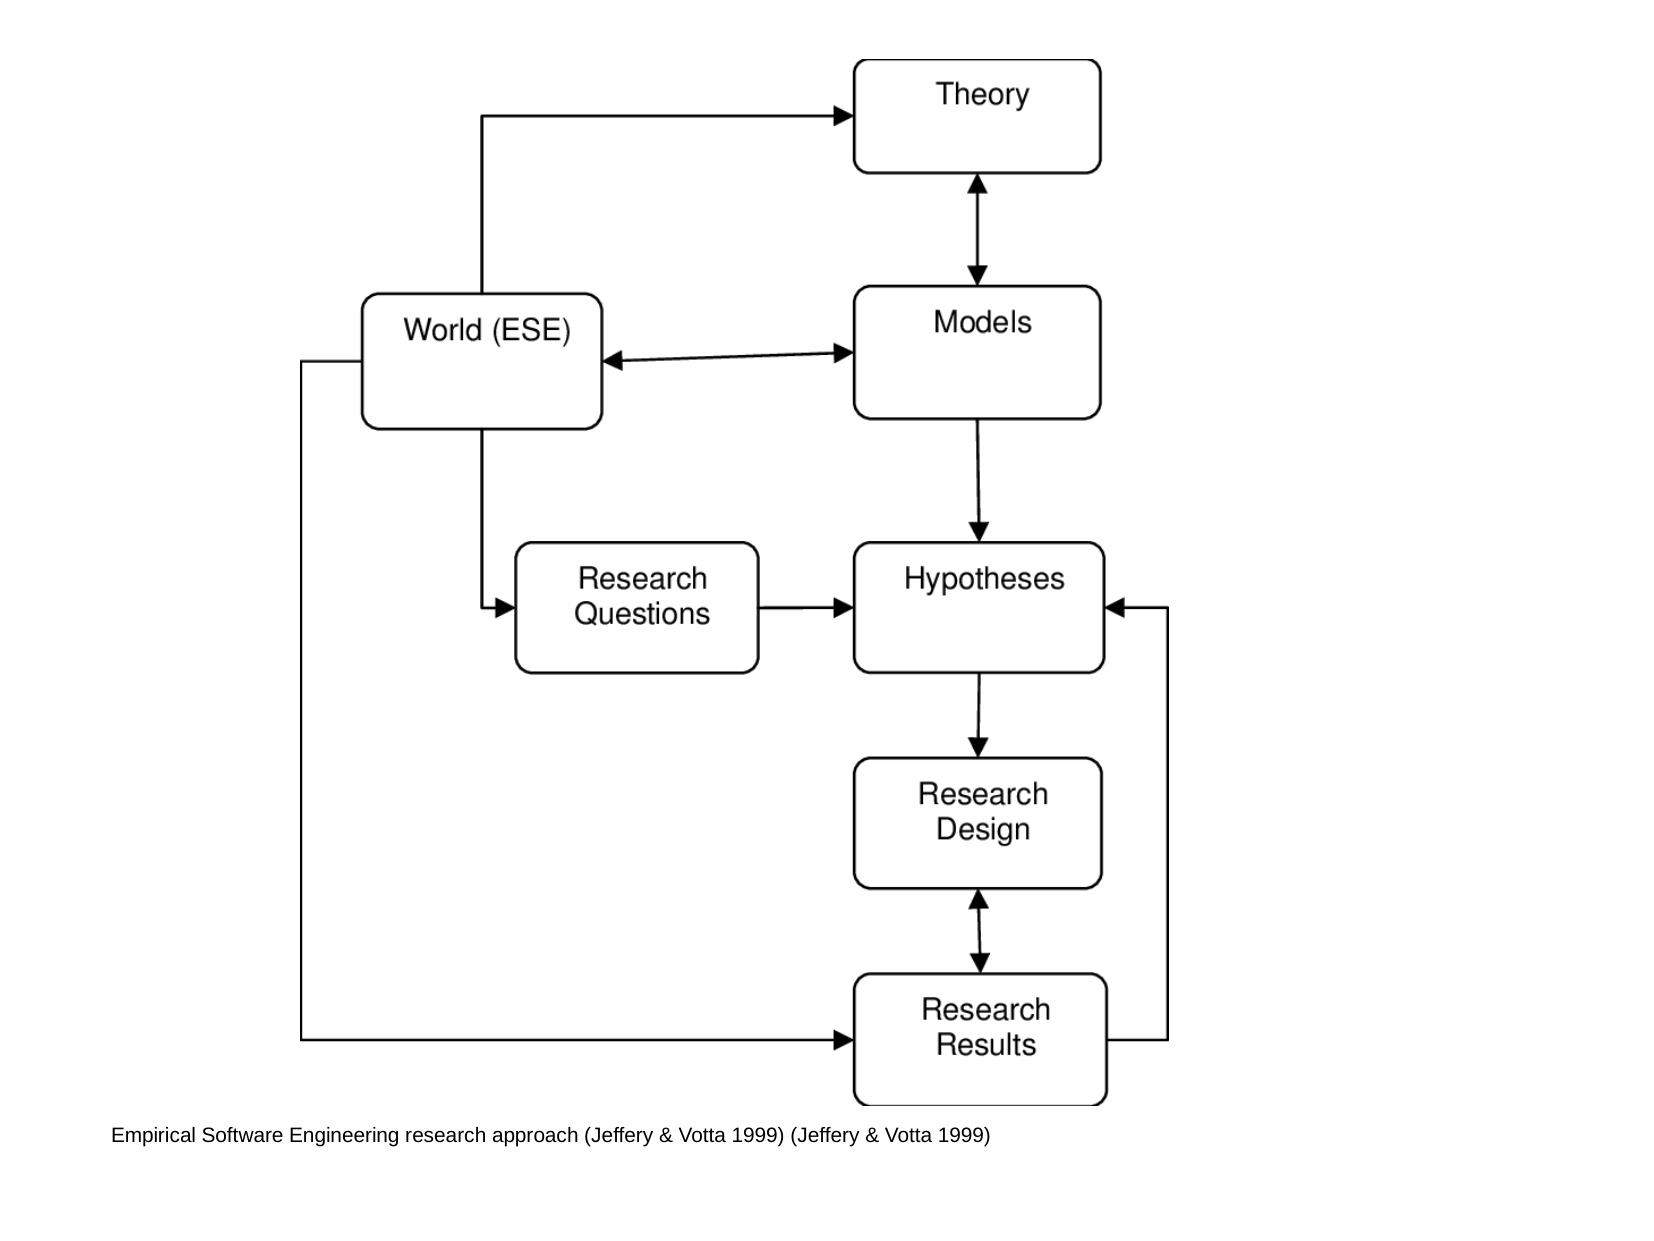

Empirical Software Engineering research approach (Jeffery & Votta 1999) (Jeffery & Votta 1999)